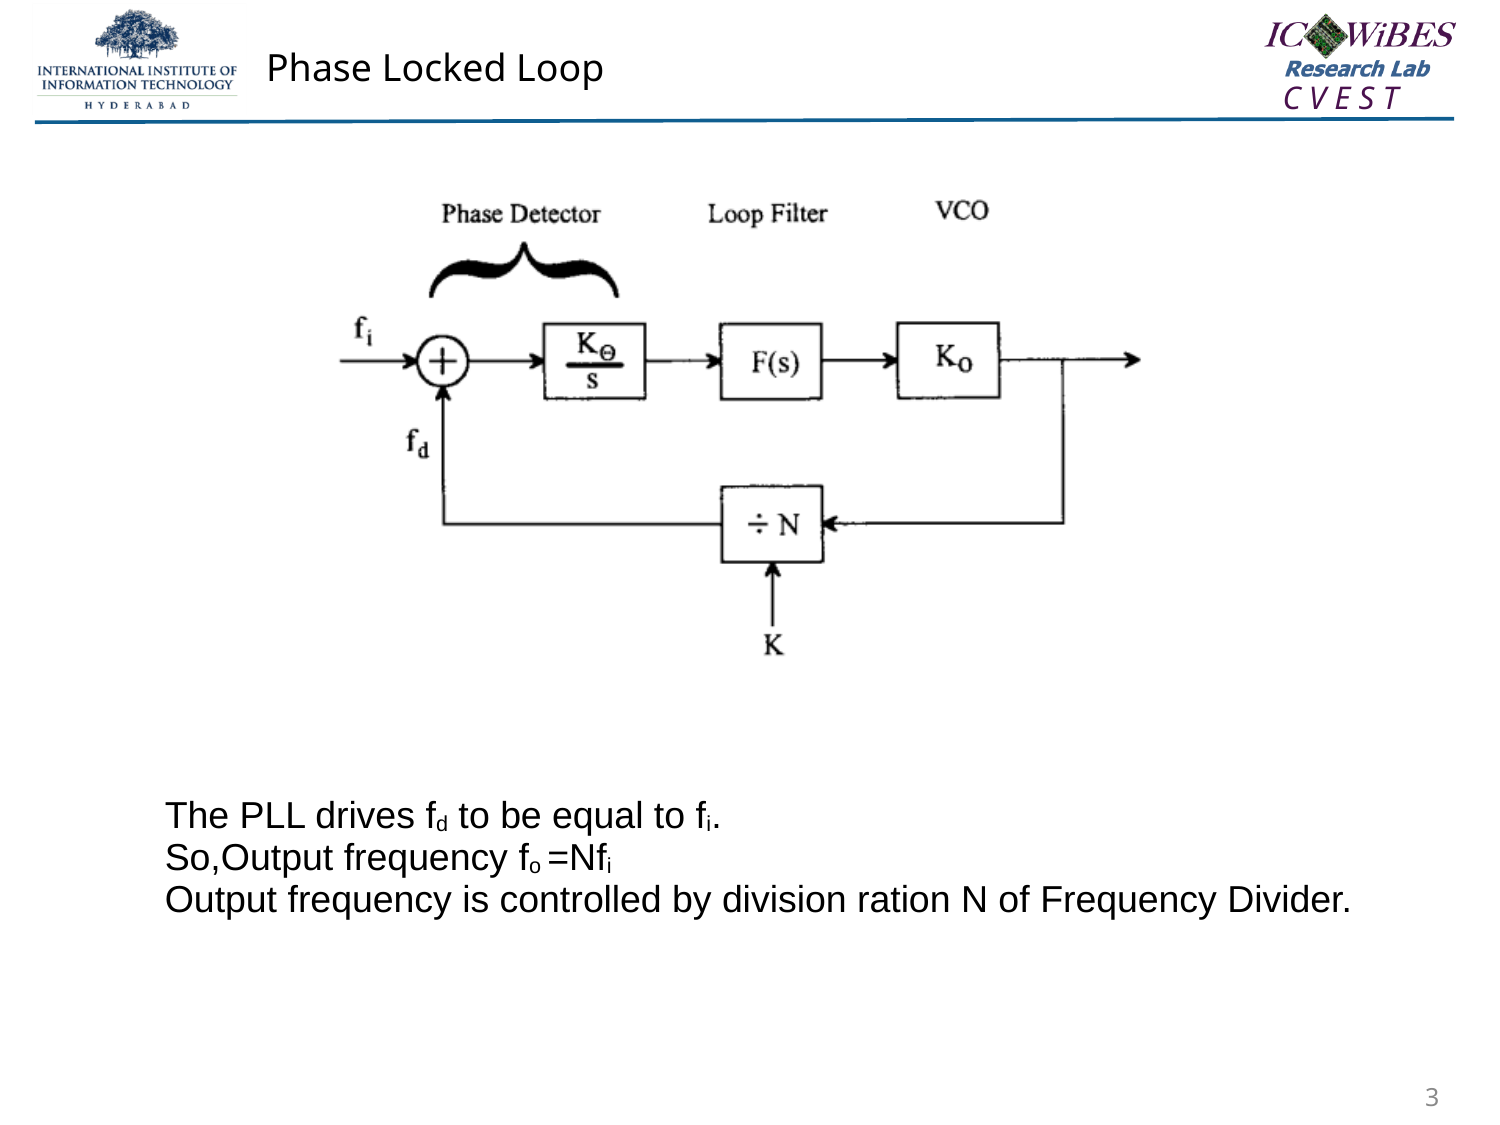

# Phase Locked Loop
The PLL drives fd to be equal to fi.
So,Output frequency fo =Nfi
Output frequency is controlled by division ration N of Frequency Divider.